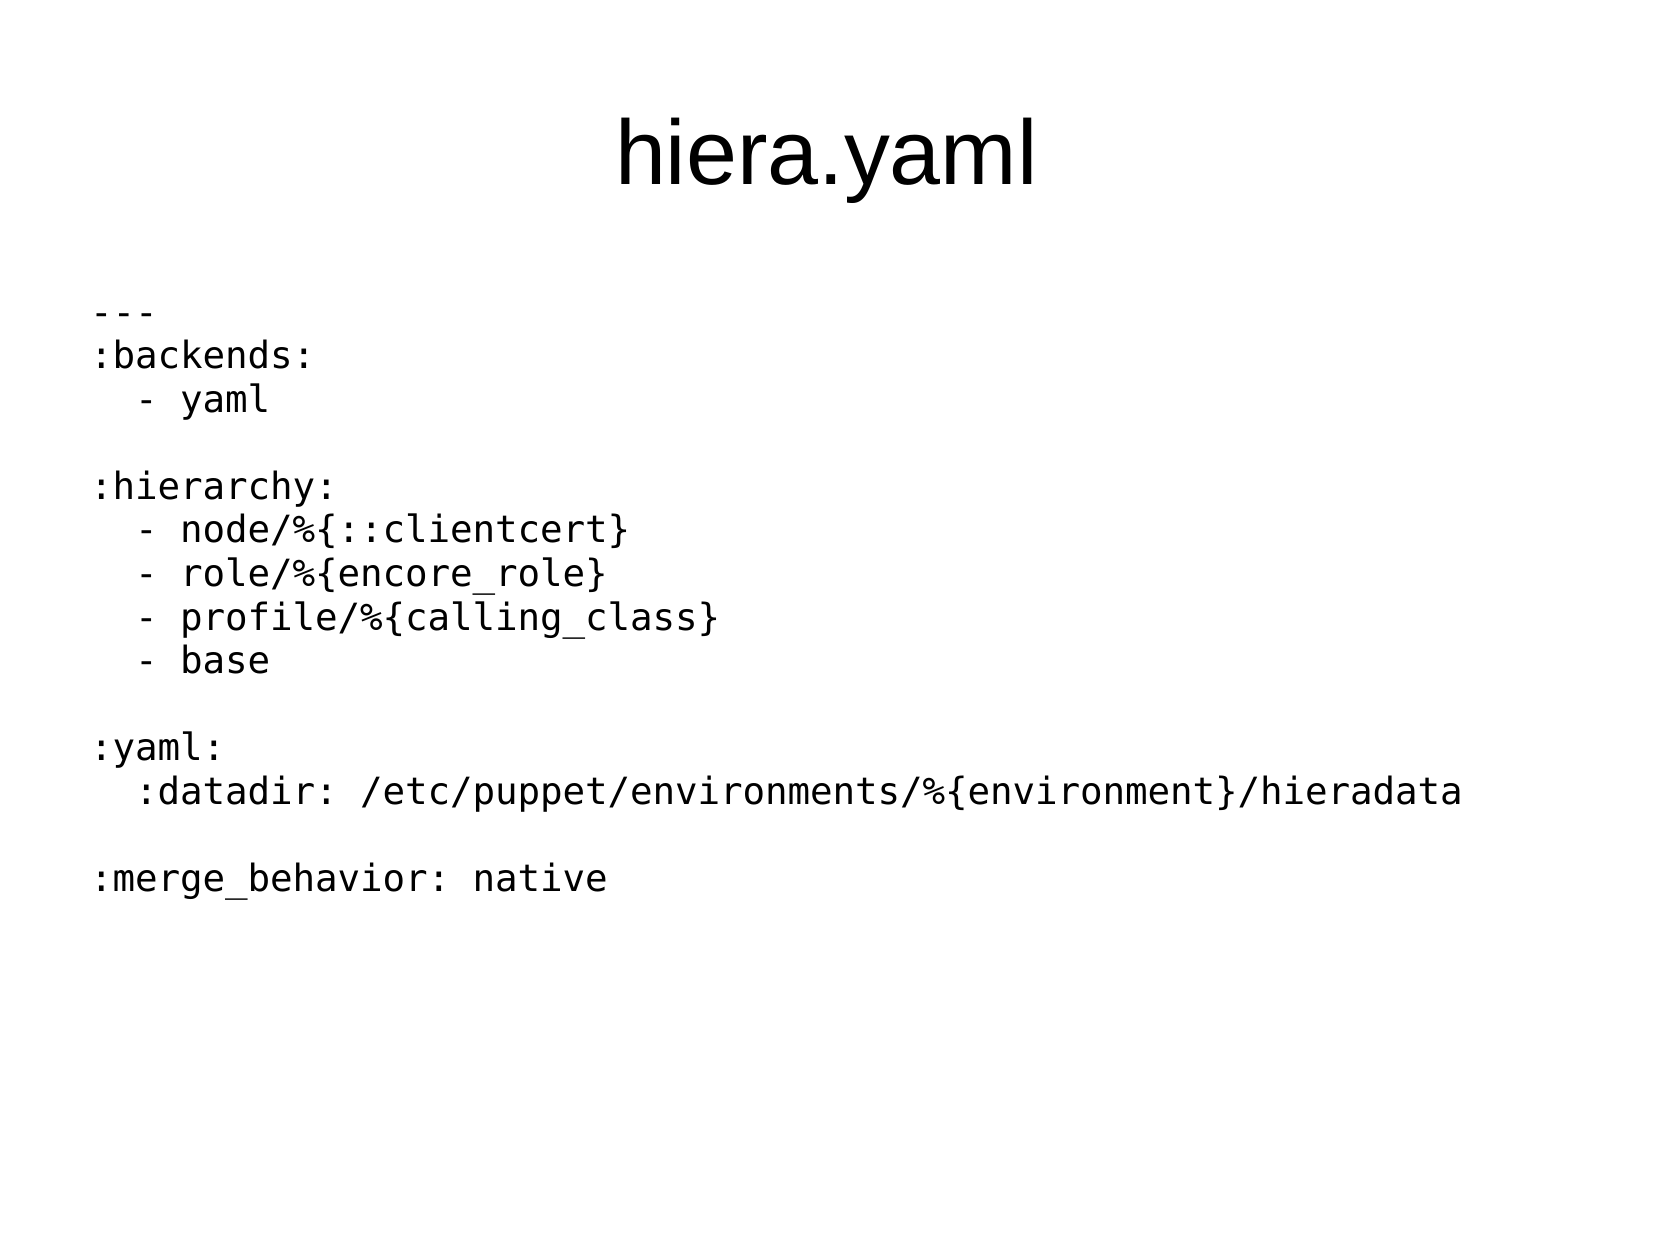

# hiera.yaml
---
:backends:
 - yaml
:hierarchy:
 - node/%{::clientcert}
 - role/%{encore_role}
 - profile/%{calling_class}
 - base
:yaml:
 :datadir: /etc/puppet/environments/%{environment}/hieradata
:merge_behavior: native